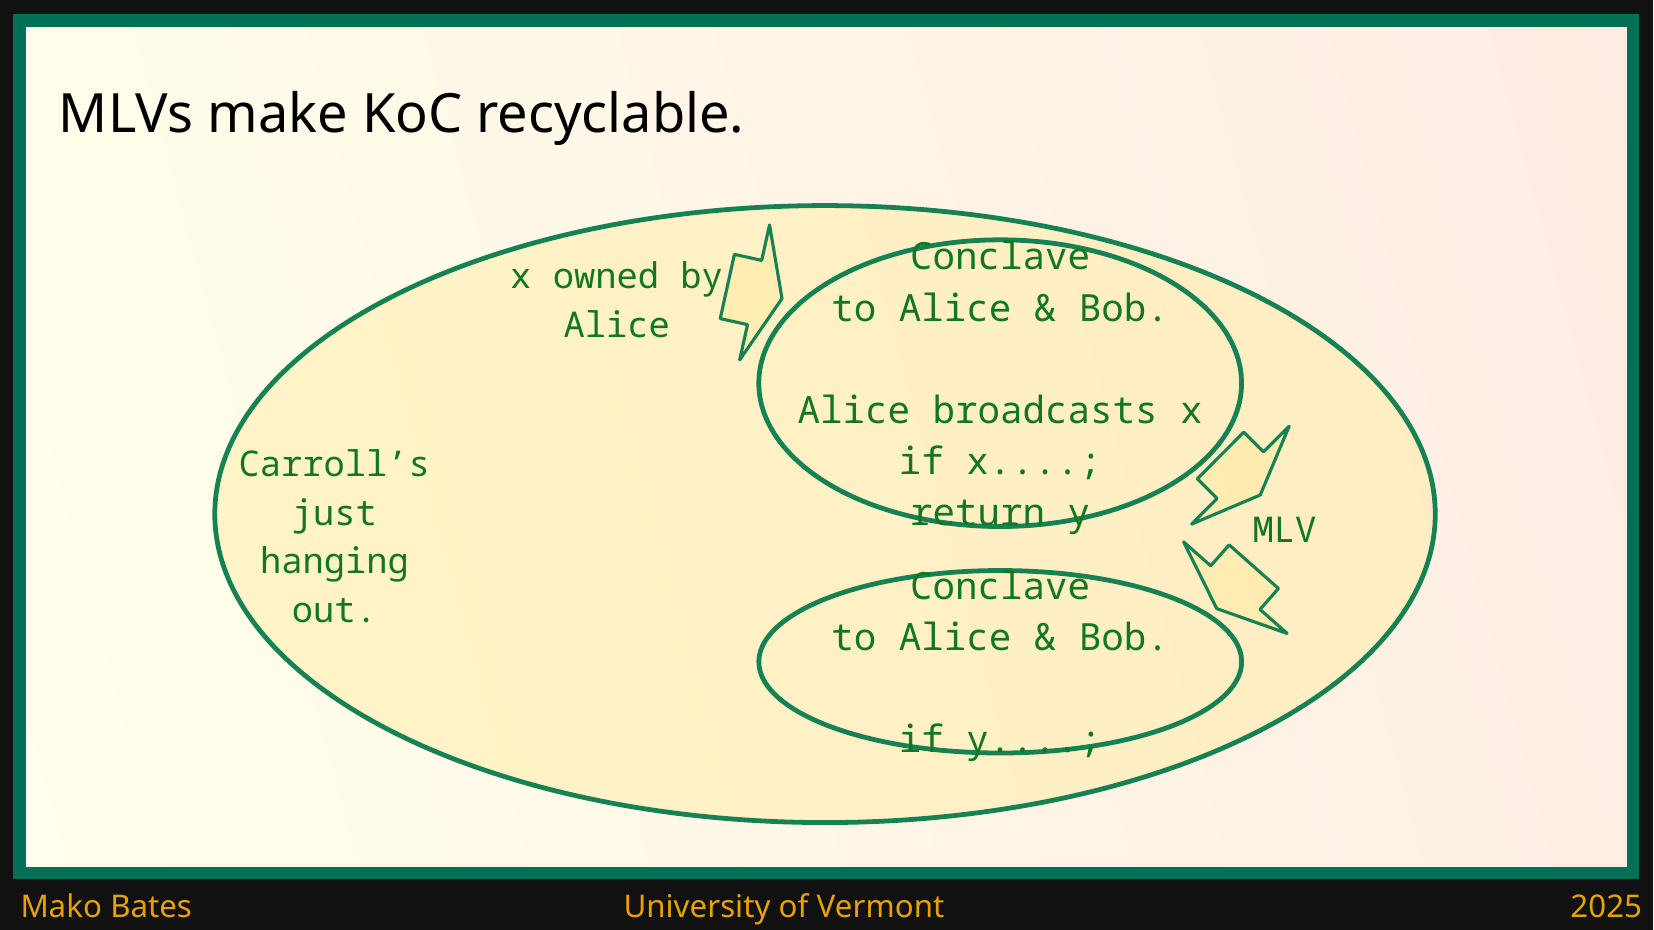

# MLVs make KoC recyclable.
Conclave
to Alice & Bob.
Alice broadcasts x
if x....;
return y
x owned by
Alice
Carroll’s
just hanging out.
MLV
Conclave
to Alice & Bob.
if y....;